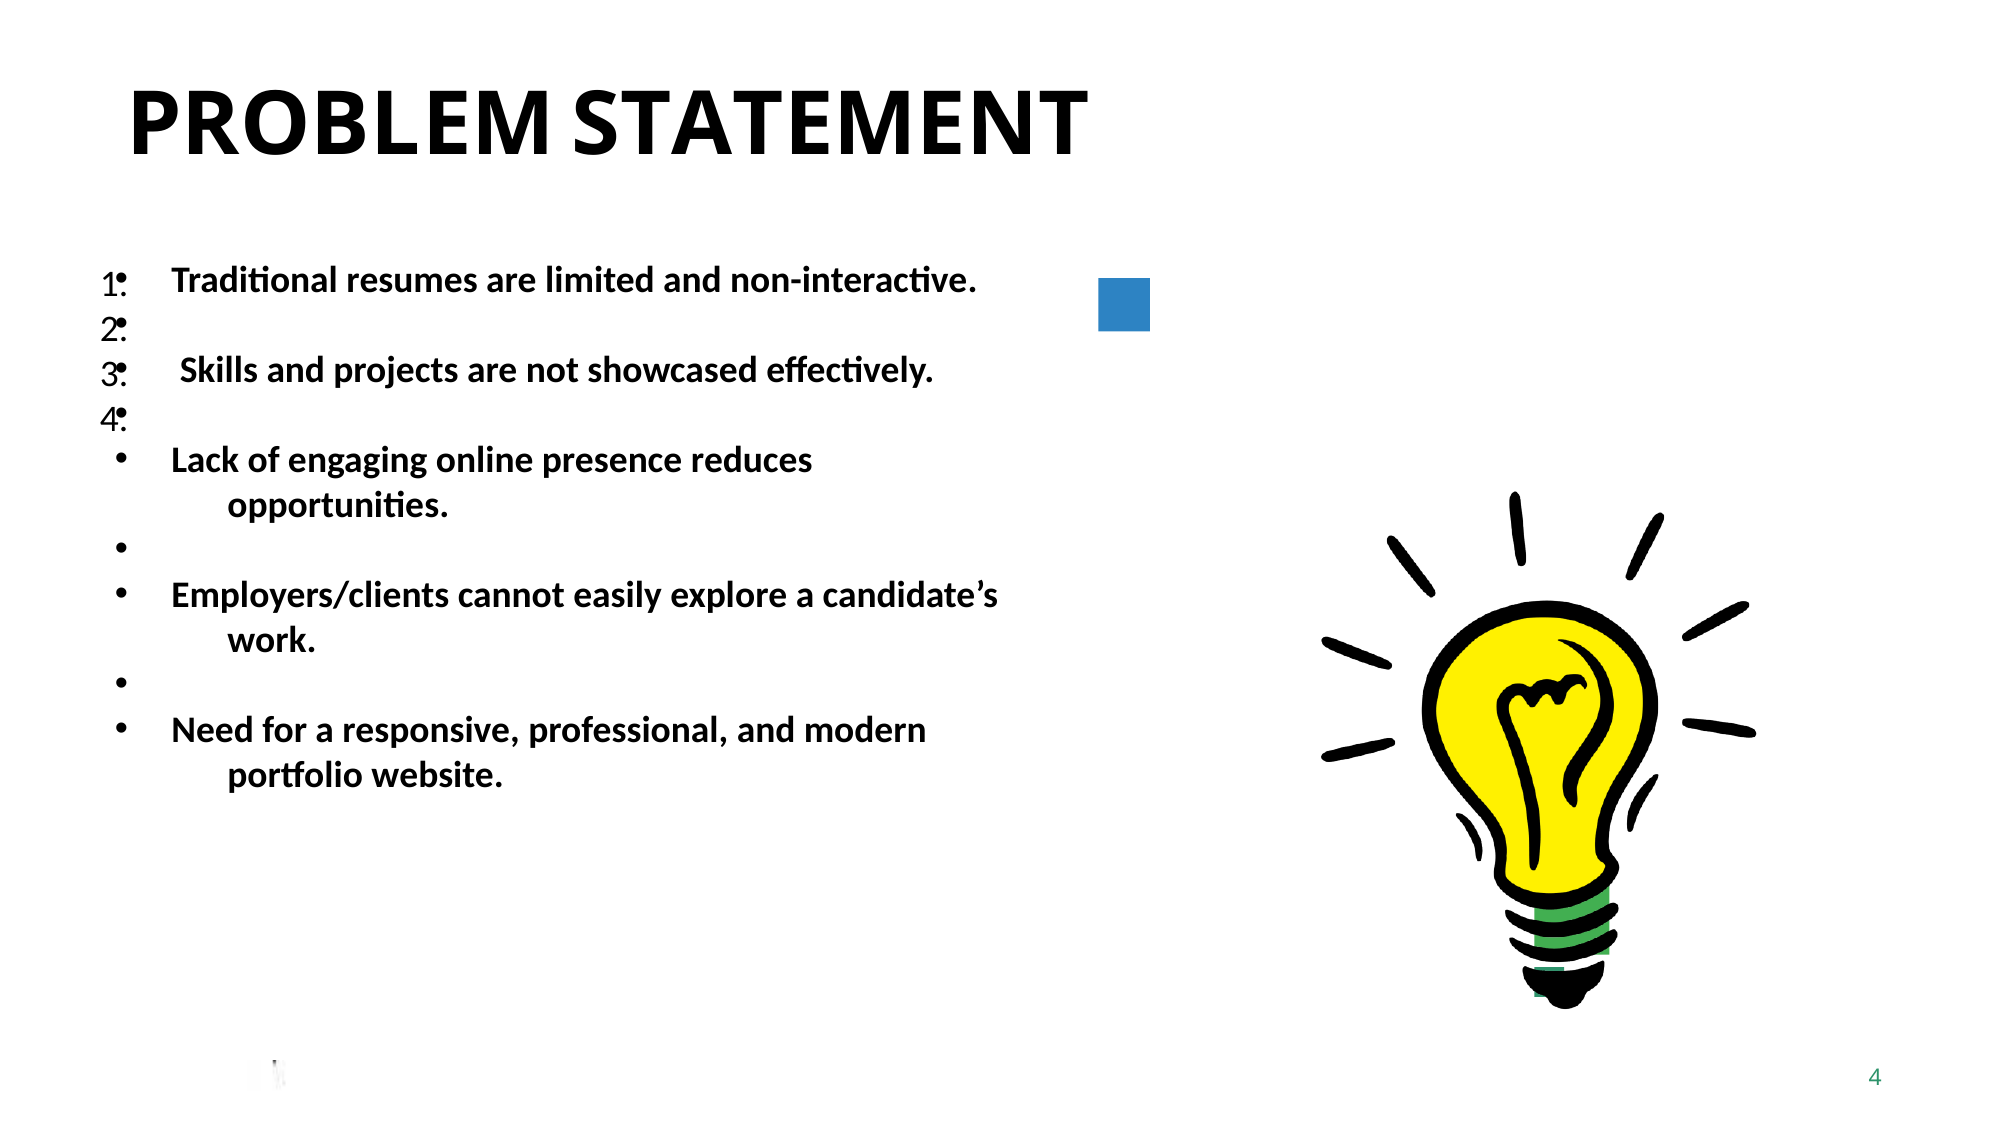

# PROBLEM	STATEMENT
Traditional resumes are limited and non-interactive.
 Skills and projects are not showcased effectively.
Lack of engaging online presence reduces opportunities.
Employers/clients cannot easily explore a candidate’s work.
Need for a responsive, professional, and modern portfolio website.